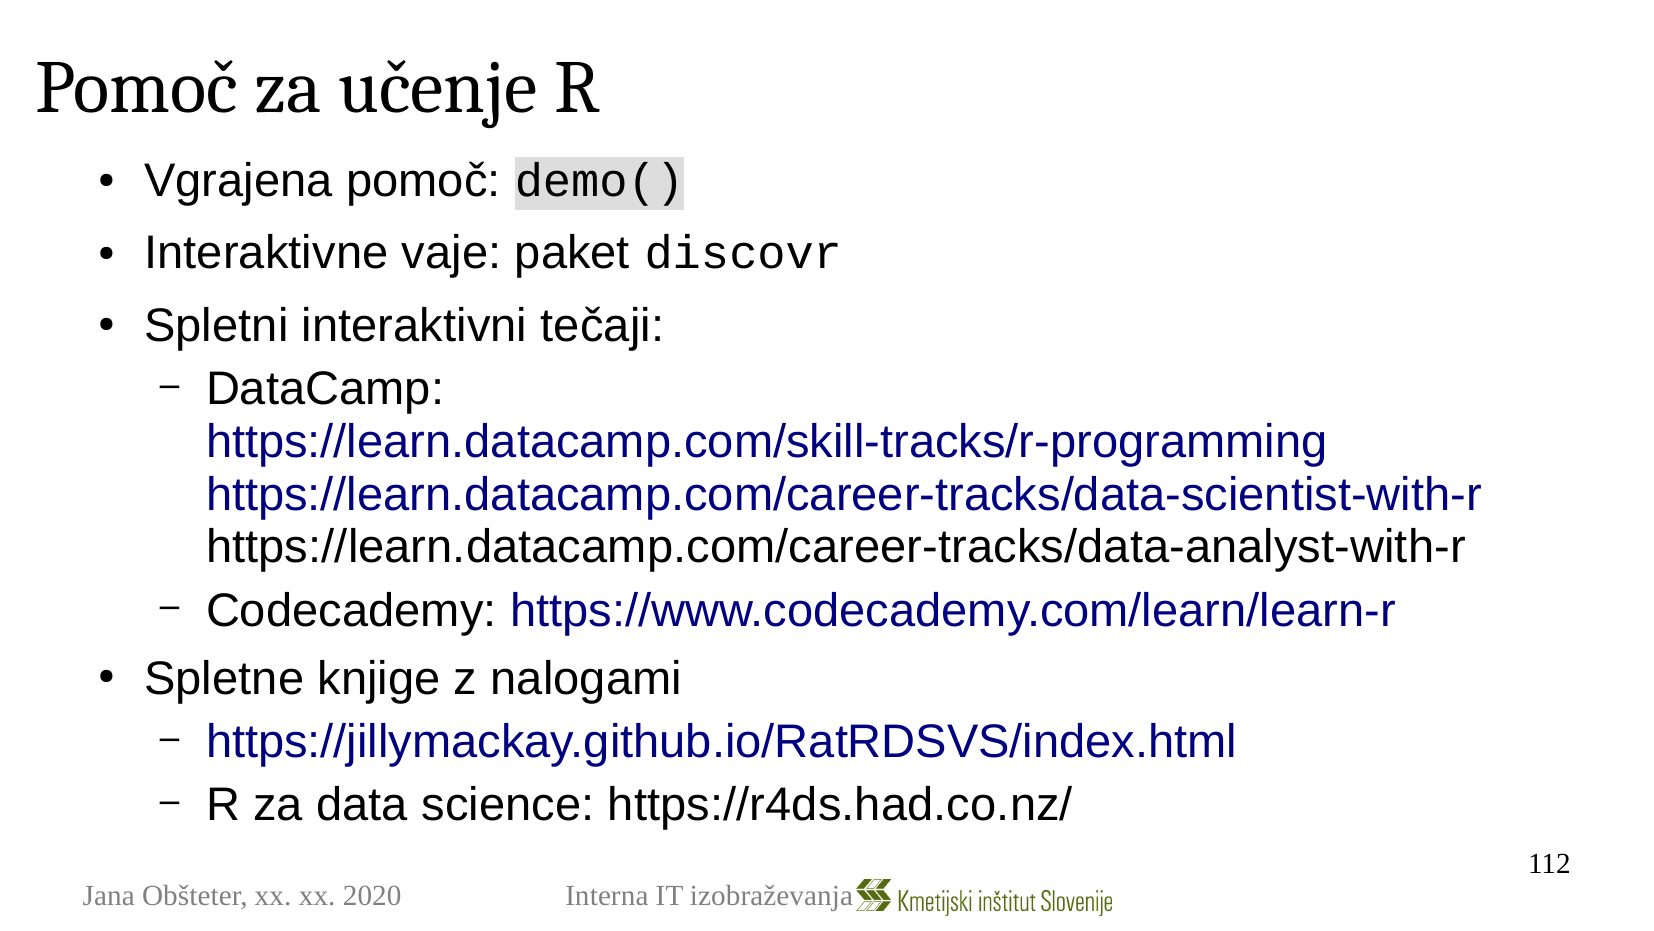

# Pomoč za učenje R
Vgrajena pomoč: demo()
Interaktivne vaje: paket discovr
Spletni interaktivni tečaji:
DataCamp:
https://learn.datacamp.com/skill-tracks/r-programming
https://learn.datacamp.com/career-tracks/data-scientist-with-r
https://learn.datacamp.com/career-tracks/data-analyst-with-r
Codecademy: https://www.codecademy.com/learn/learn-r
Spletne knjige z nalogami
https://jillymackay.github.io/RatRDSVS/index.html
R za data science: https://r4ds.had.co.nz/
112